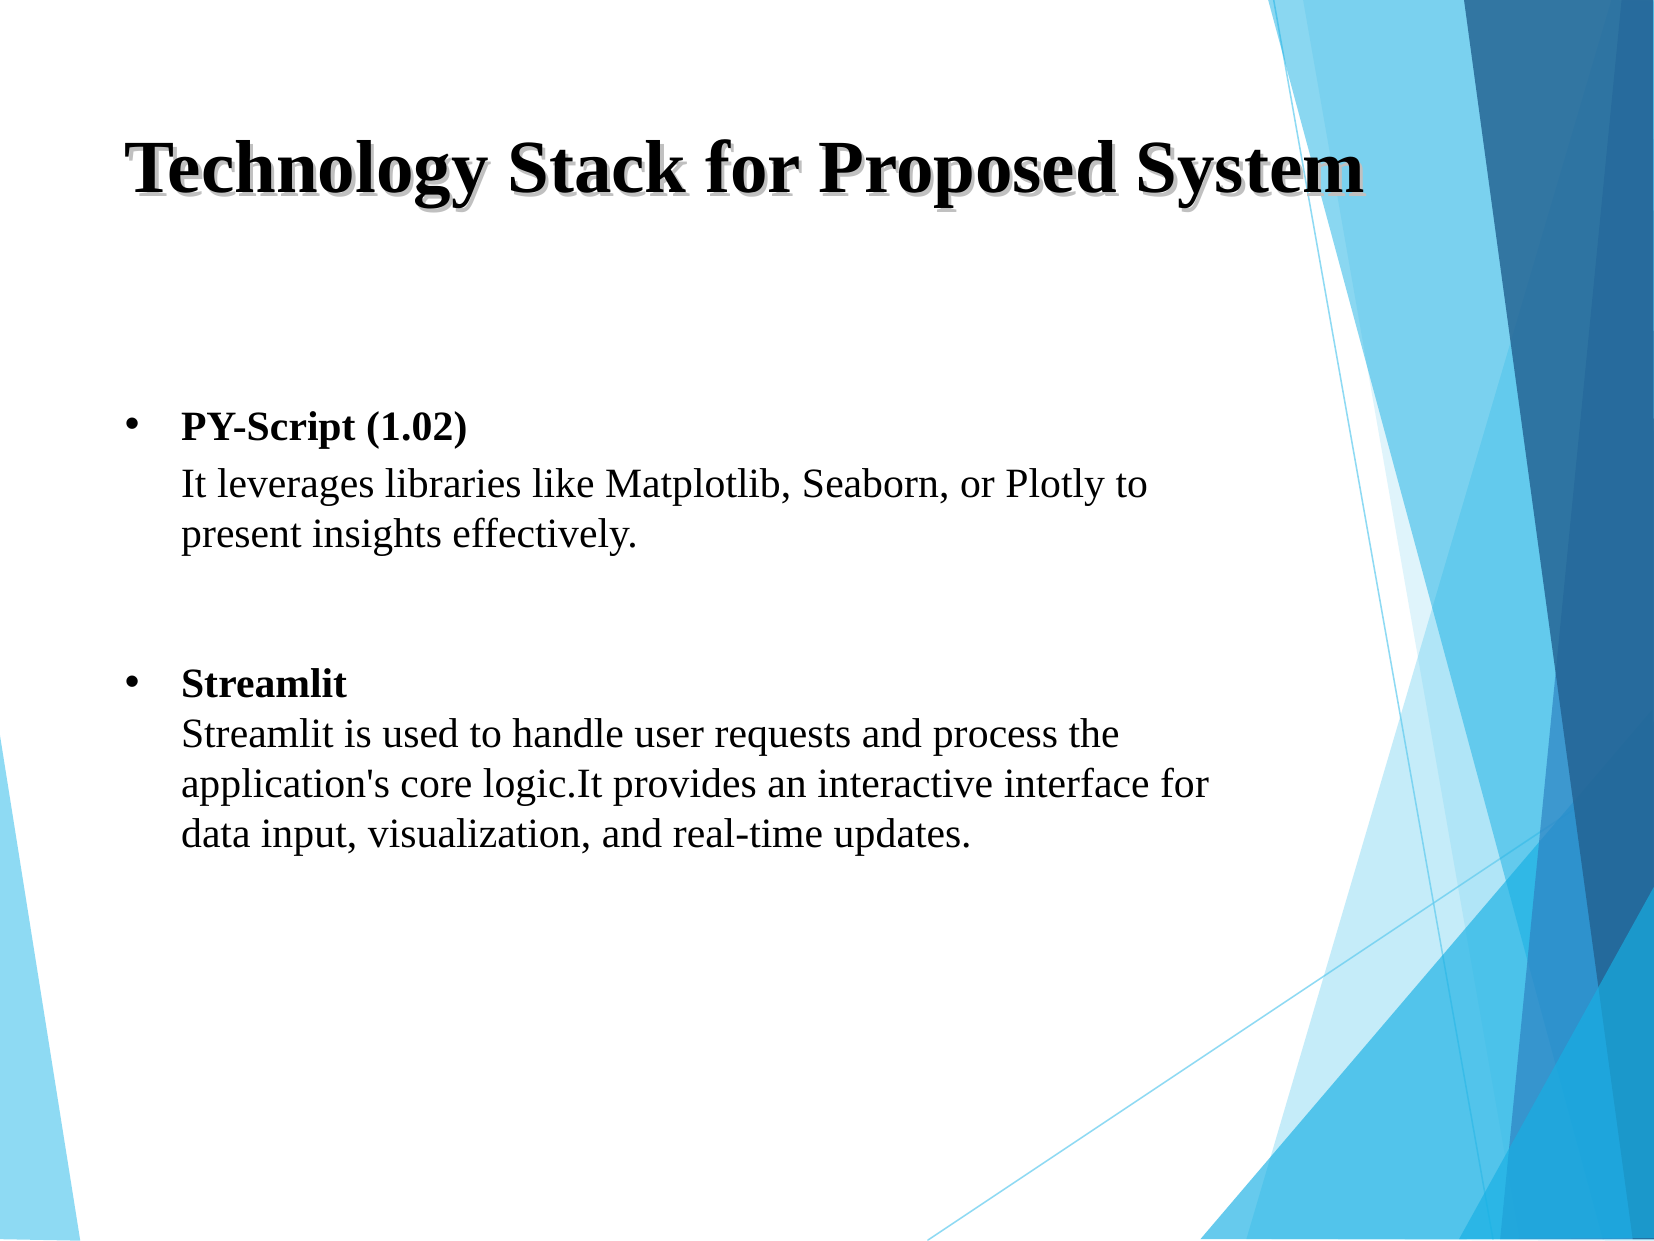

# Technology Stack for Proposed System
PY-Script (1.02)
It leverages libraries like Matplotlib, Seaborn, or Plotly to present insights effectively.
Streamlit Streamlit is used to handle user requests and process the application's core logic.It provides an interactive interface for data input, visualization, and real-time updates.